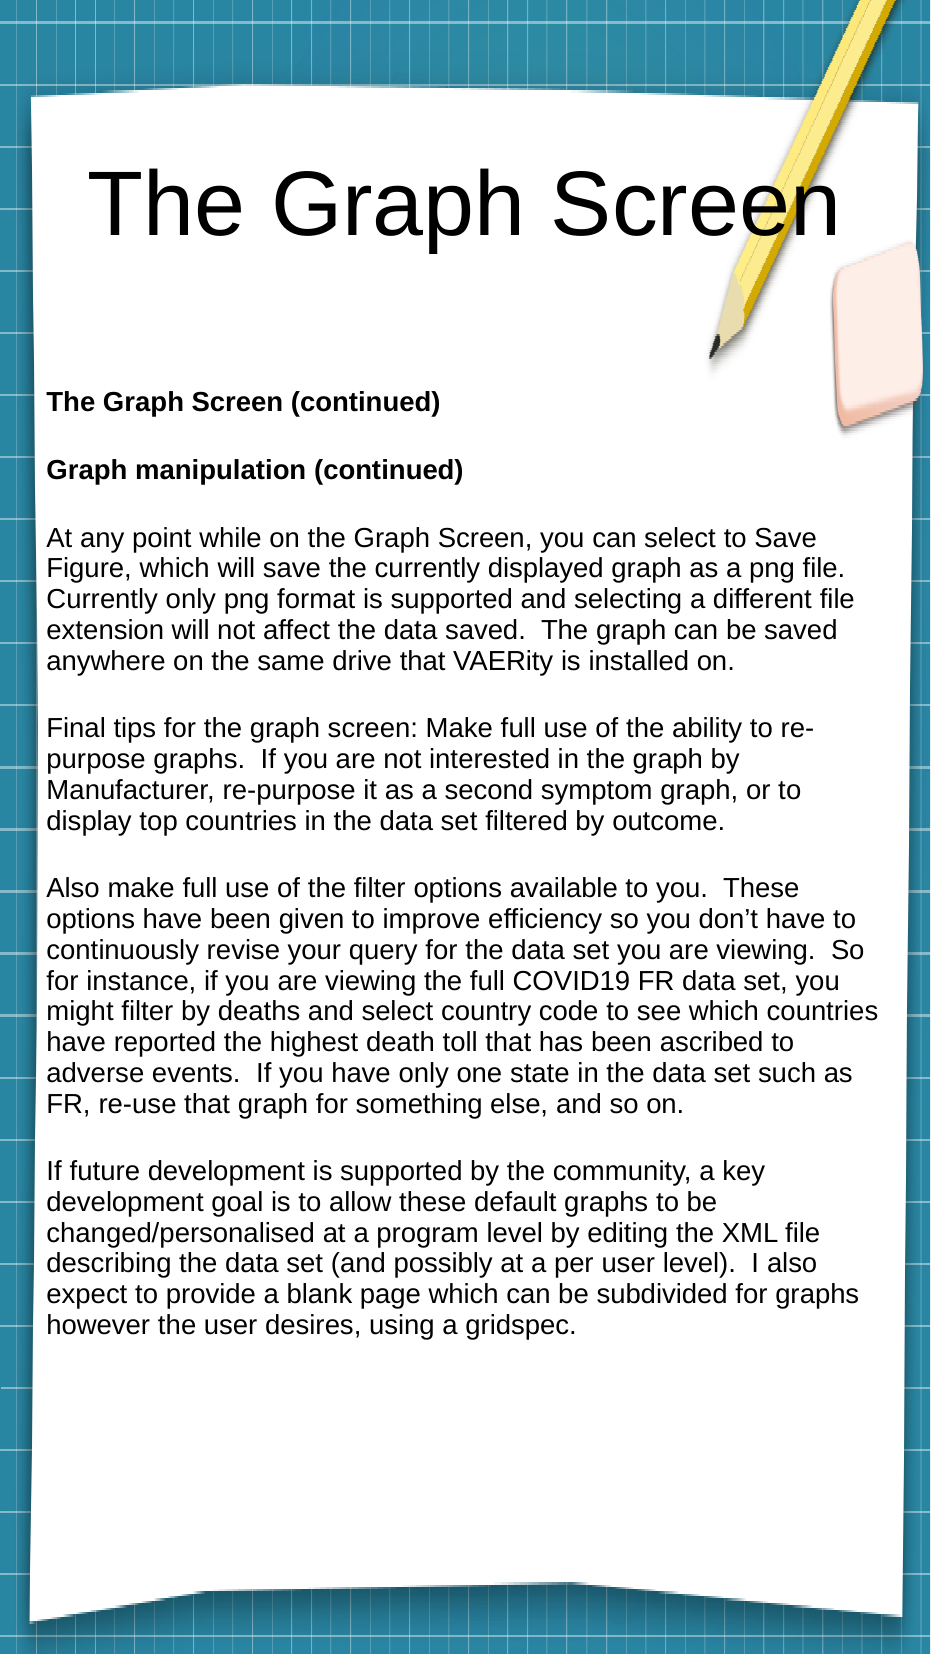

# The Graph Screen
The Graph Screen (continued)
Graph manipulation (continued)
At any point while on the Graph Screen, you can select to Save Figure, which will save the currently displayed graph as a png file. Currently only png format is supported and selecting a different file extension will not affect the data saved. The graph can be saved anywhere on the same drive that VAERity is installed on.
Final tips for the graph screen: Make full use of the ability to re-purpose graphs. If you are not interested in the graph by Manufacturer, re-purpose it as a second symptom graph, or to display top countries in the data set filtered by outcome.
Also make full use of the filter options available to you. These options have been given to improve efficiency so you don’t have to continuously revise your query for the data set you are viewing. So for instance, if you are viewing the full COVID19 FR data set, you might filter by deaths and select country code to see which countries have reported the highest death toll that has been ascribed to adverse events. If you have only one state in the data set such as FR, re-use that graph for something else, and so on.
If future development is supported by the community, a key development goal is to allow these default graphs to be changed/personalised at a program level by editing the XML file describing the data set (and possibly at a per user level). I also expect to provide a blank page which can be subdivided for graphs however the user desires, using a gridspec.